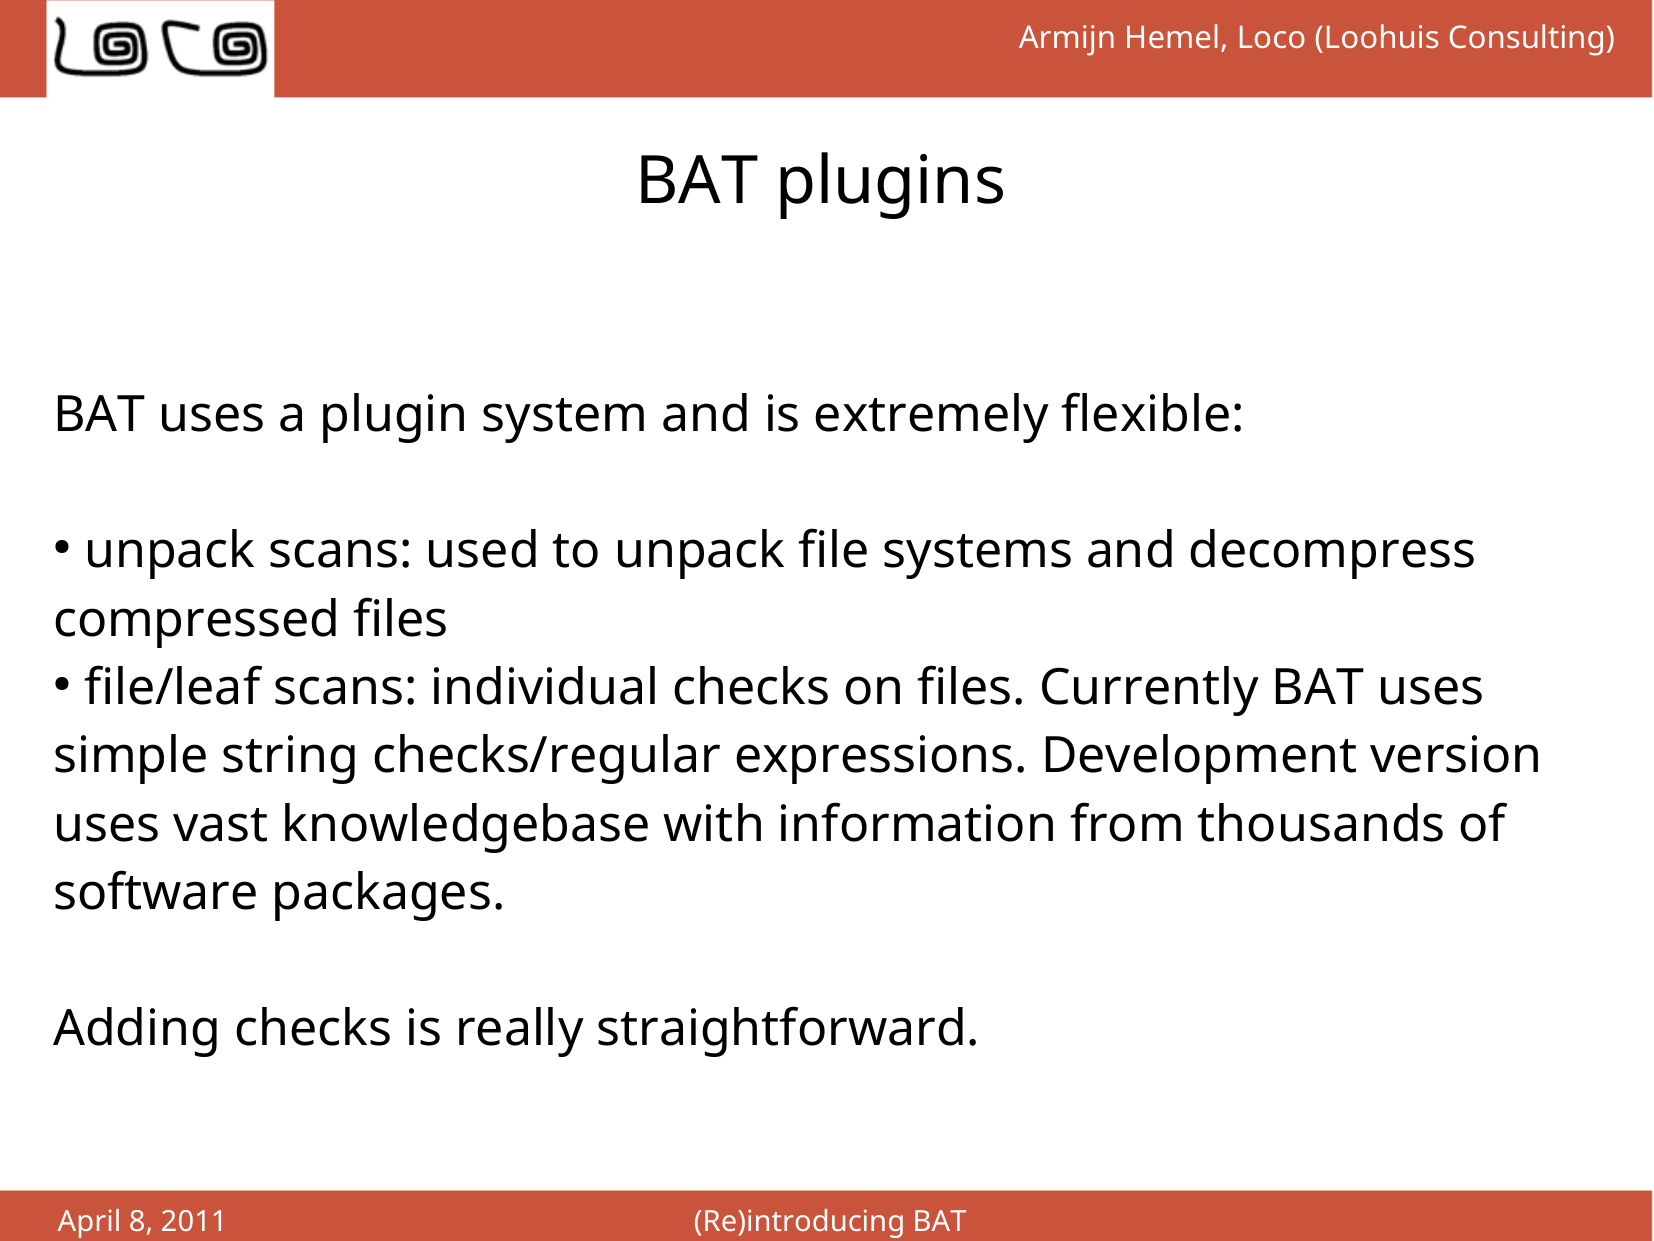

# BAT plugins
BAT uses a plugin system and is extremely flexible:
 unpack scans: used to unpack file systems and decompress compressed files
 file/leaf scans: individual checks on files. Currently BAT uses simple string checks/regular expressions. Development version uses vast knowledgebase with information from thousands of software packages.
Adding checks is really straightforward.
Comet: practical solution or crutch?